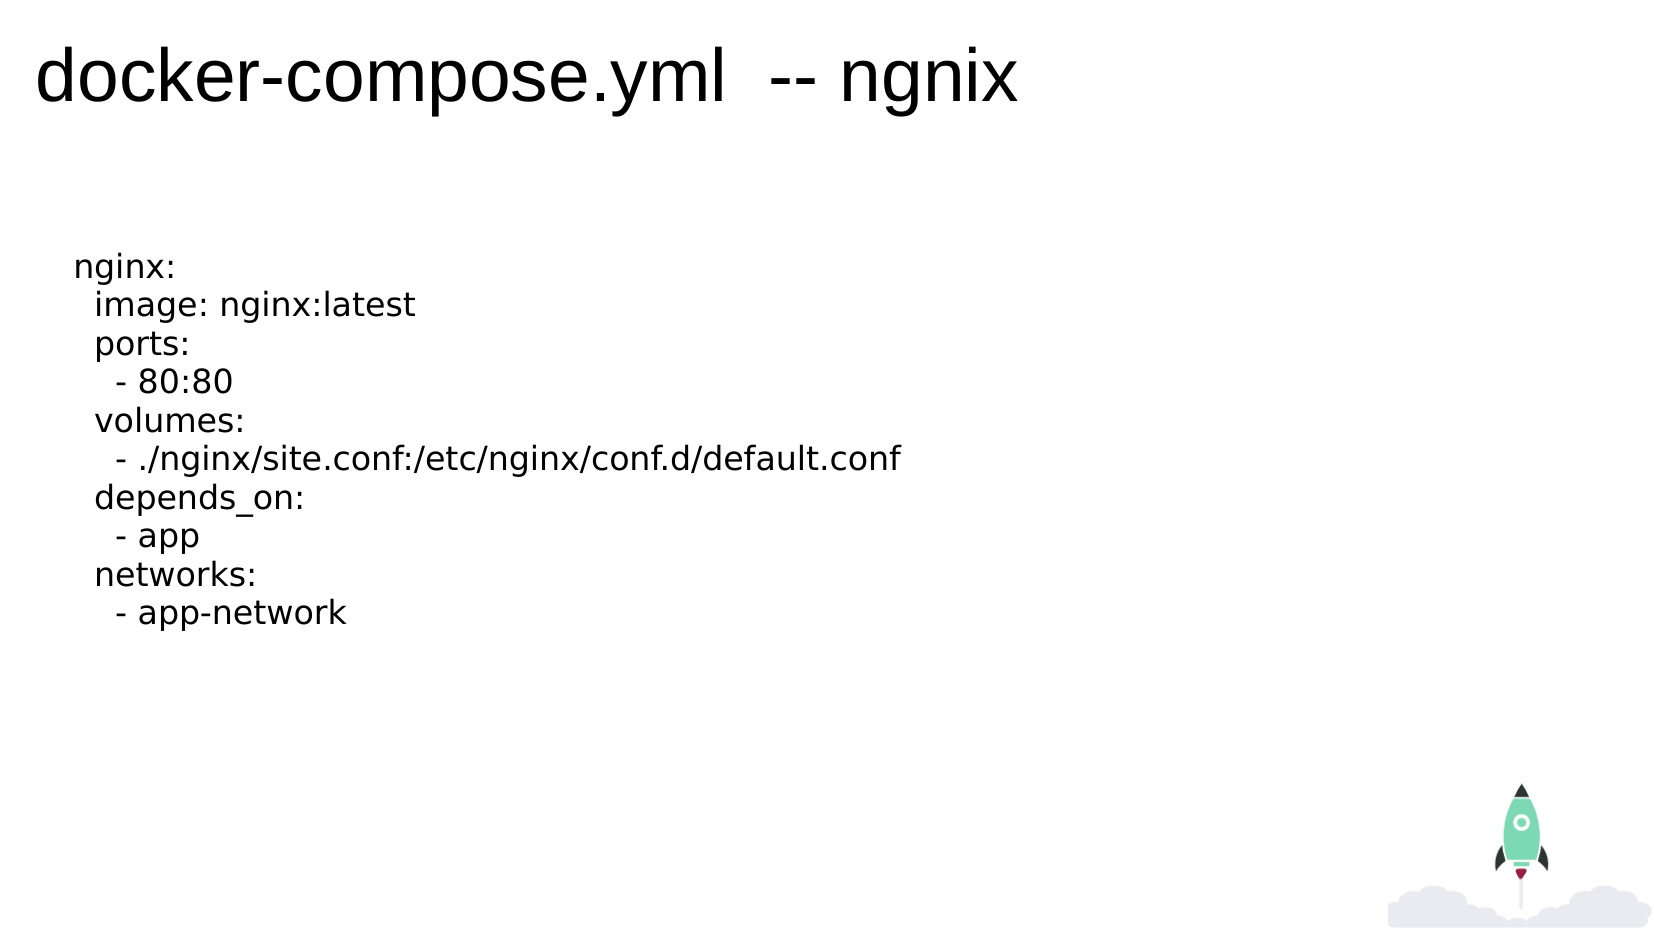

docker-compose.yml -- ngnix
 nginx:
 image: nginx:latest
 ports:
 - 80:80
 volumes:
 - ./nginx/site.conf:/etc/nginx/conf.d/default.conf
 depends_on:
 - app
 networks:
 - app-network